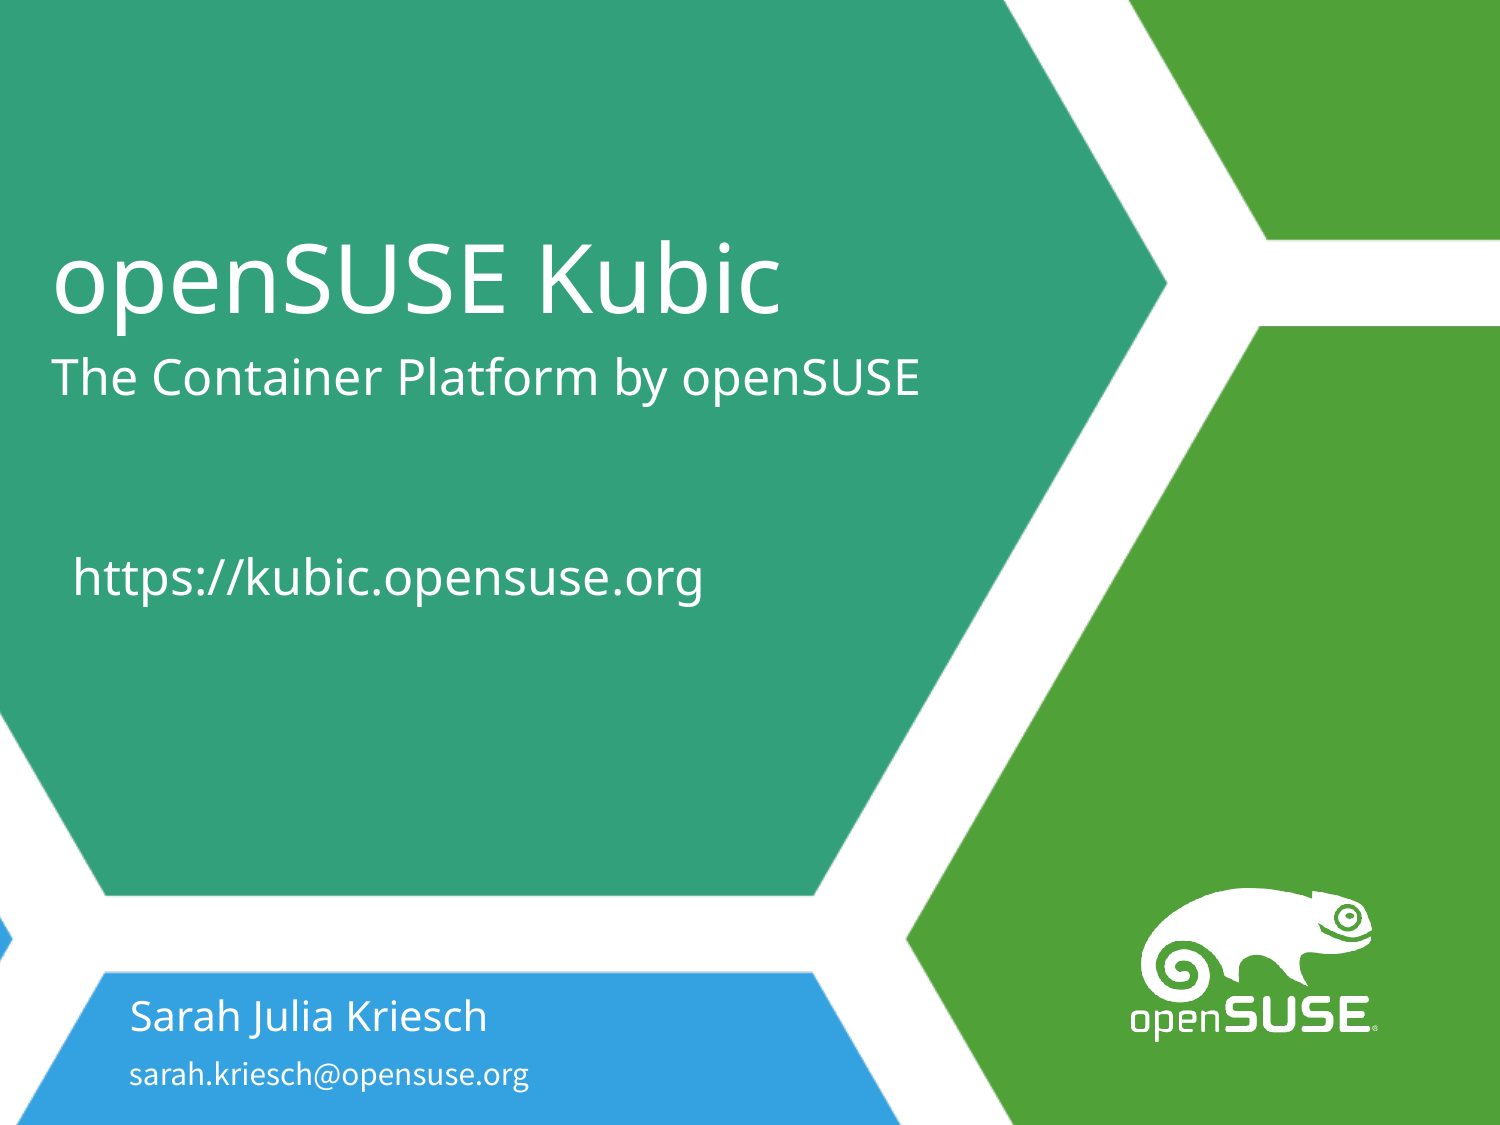

# openSUSE Kubic The Container Platform by openSUSE
https://kubic.opensuse.org
Sarah Julia Kriesch
sarah.kriesch@opensuse.org